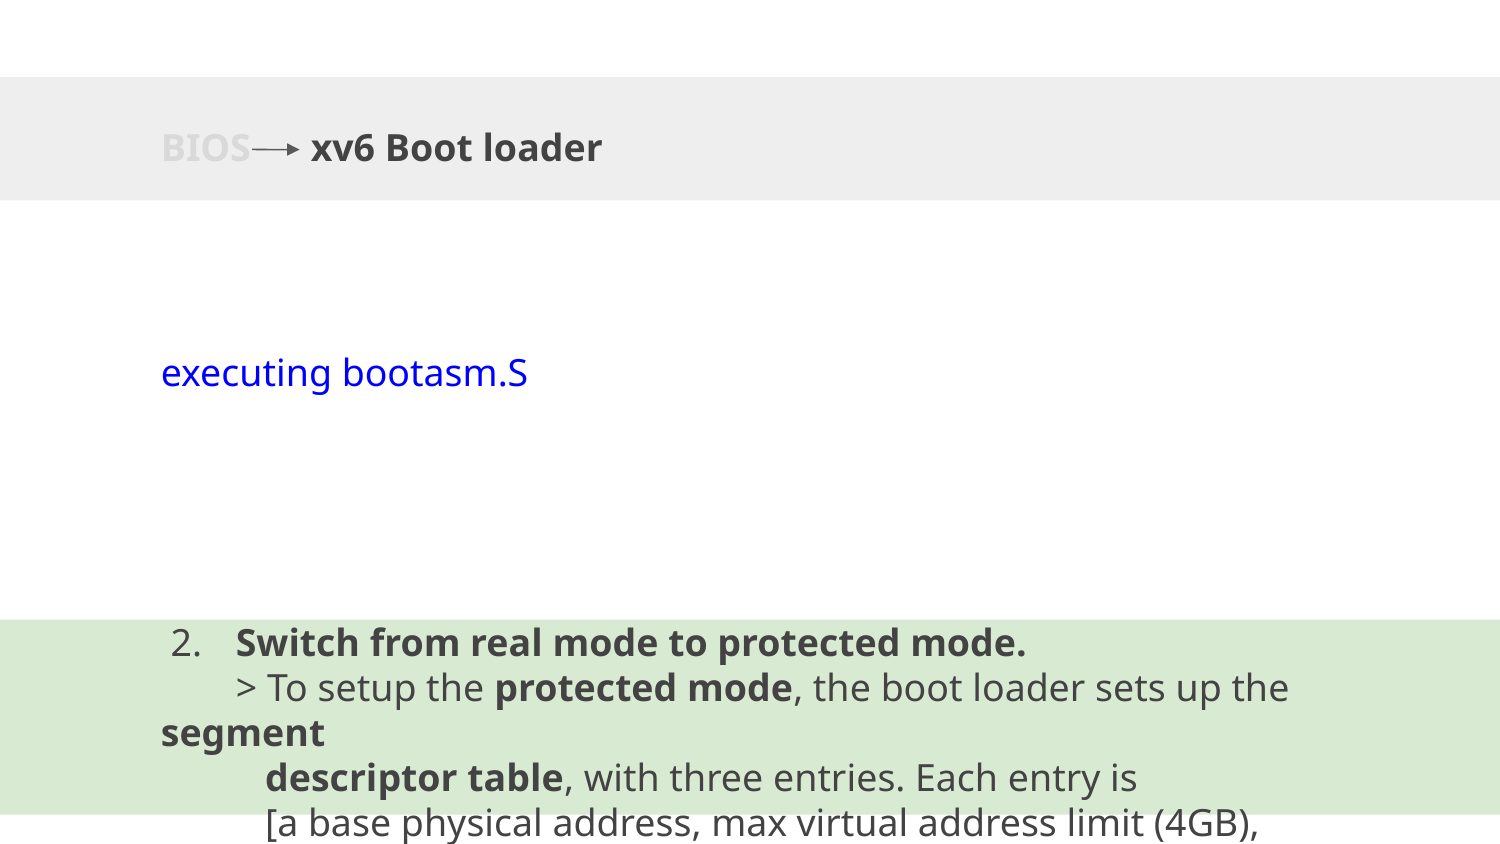

BIOS	xv6 Boot loader
2 source source file
executing bootasm.S
m.
 2. 	Switch from real mode to protected mode.
> To setup the protected mode, the boot loader sets up the segment
 descriptor table, with three entries. Each entry is
 [a base physical address, max virtual address limit (4GB), permission bits]